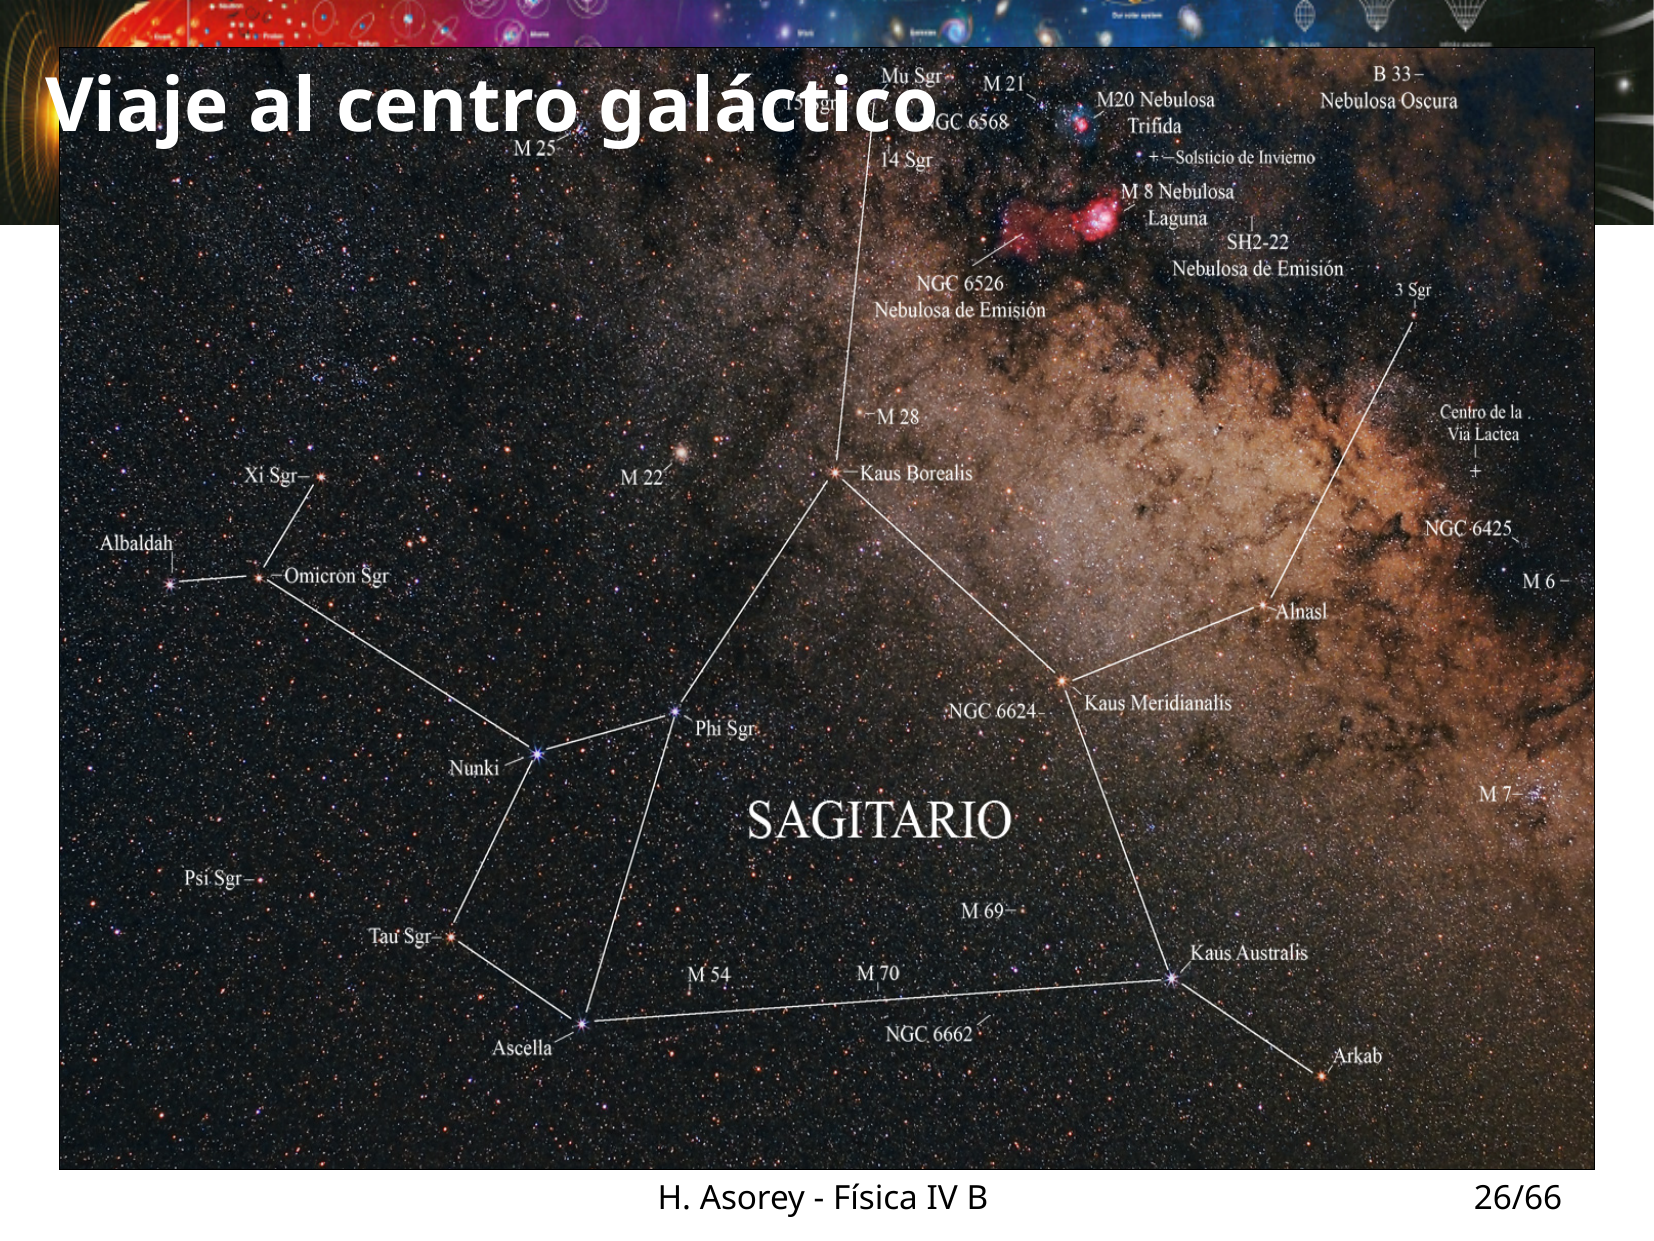

# Viaje al centro galáctico
H. Asorey - Física IV B
26